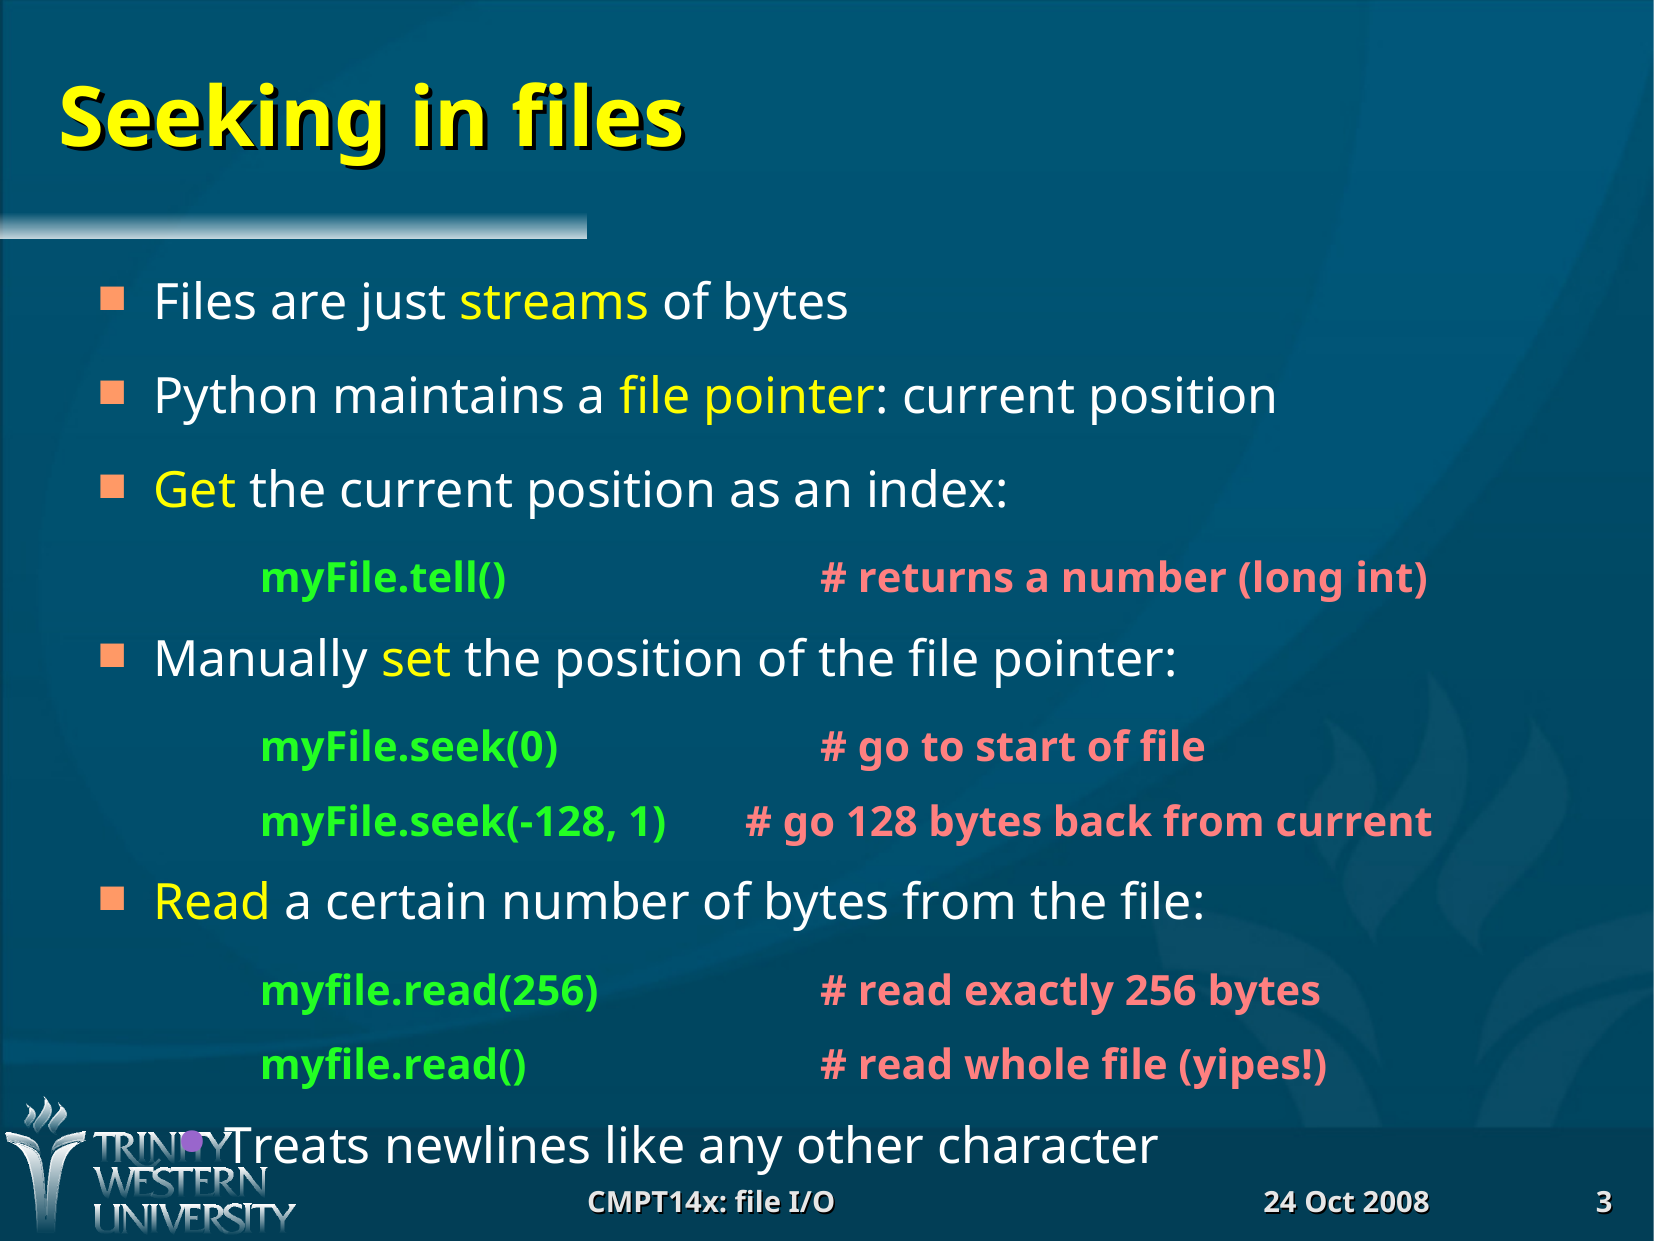

# Seeking in files
Files are just streams of bytes
Python maintains a file pointer: current position
Get the current position as an index:
myFile.tell()					# returns a number (long int)
Manually set the position of the file pointer:
myFile.seek(0)				# go to start of file
myFile.seek(-128, 1)		# go 128 bytes back from current
Read a certain number of bytes from the file:
myfile.read(256)			# read exactly 256 bytes
myfile.read()				# read whole file (yipes!)
Treats newlines like any other character
CMPT14x: file I/O
24 Oct 2008
3